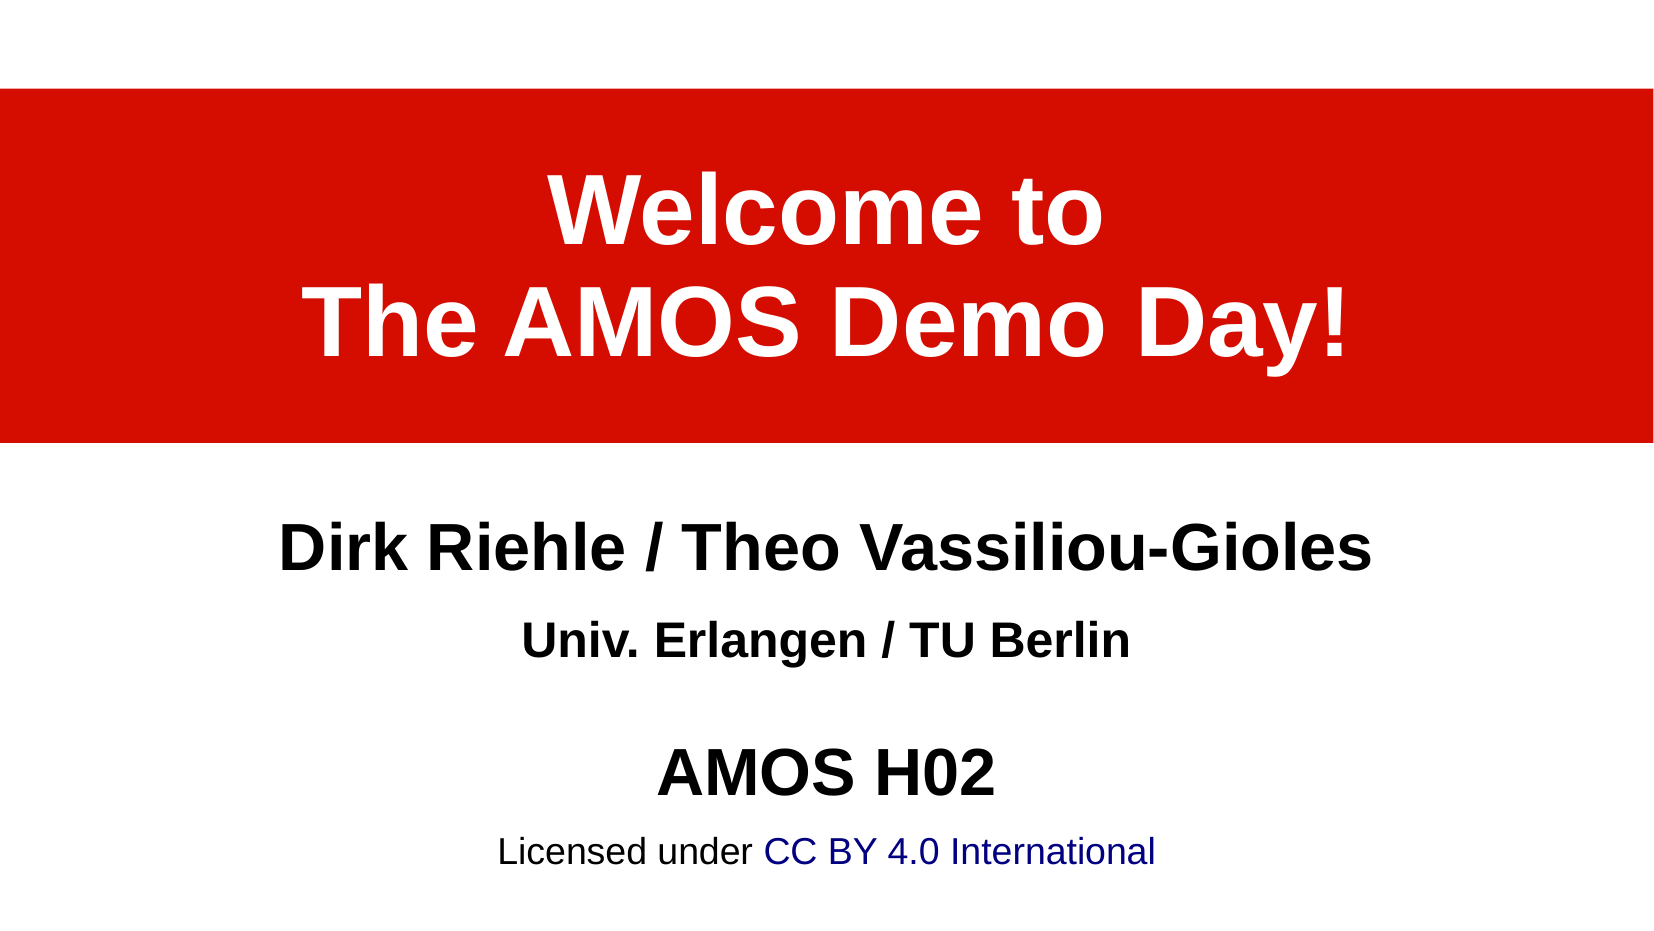

# Welcome to The AMOS Demo Day!
Dirk Riehle / Theo Vassiliou-Gioles
Univ. Erlangen / TU Berlin
AMOS H02
Licensed under CC BY 4.0 International